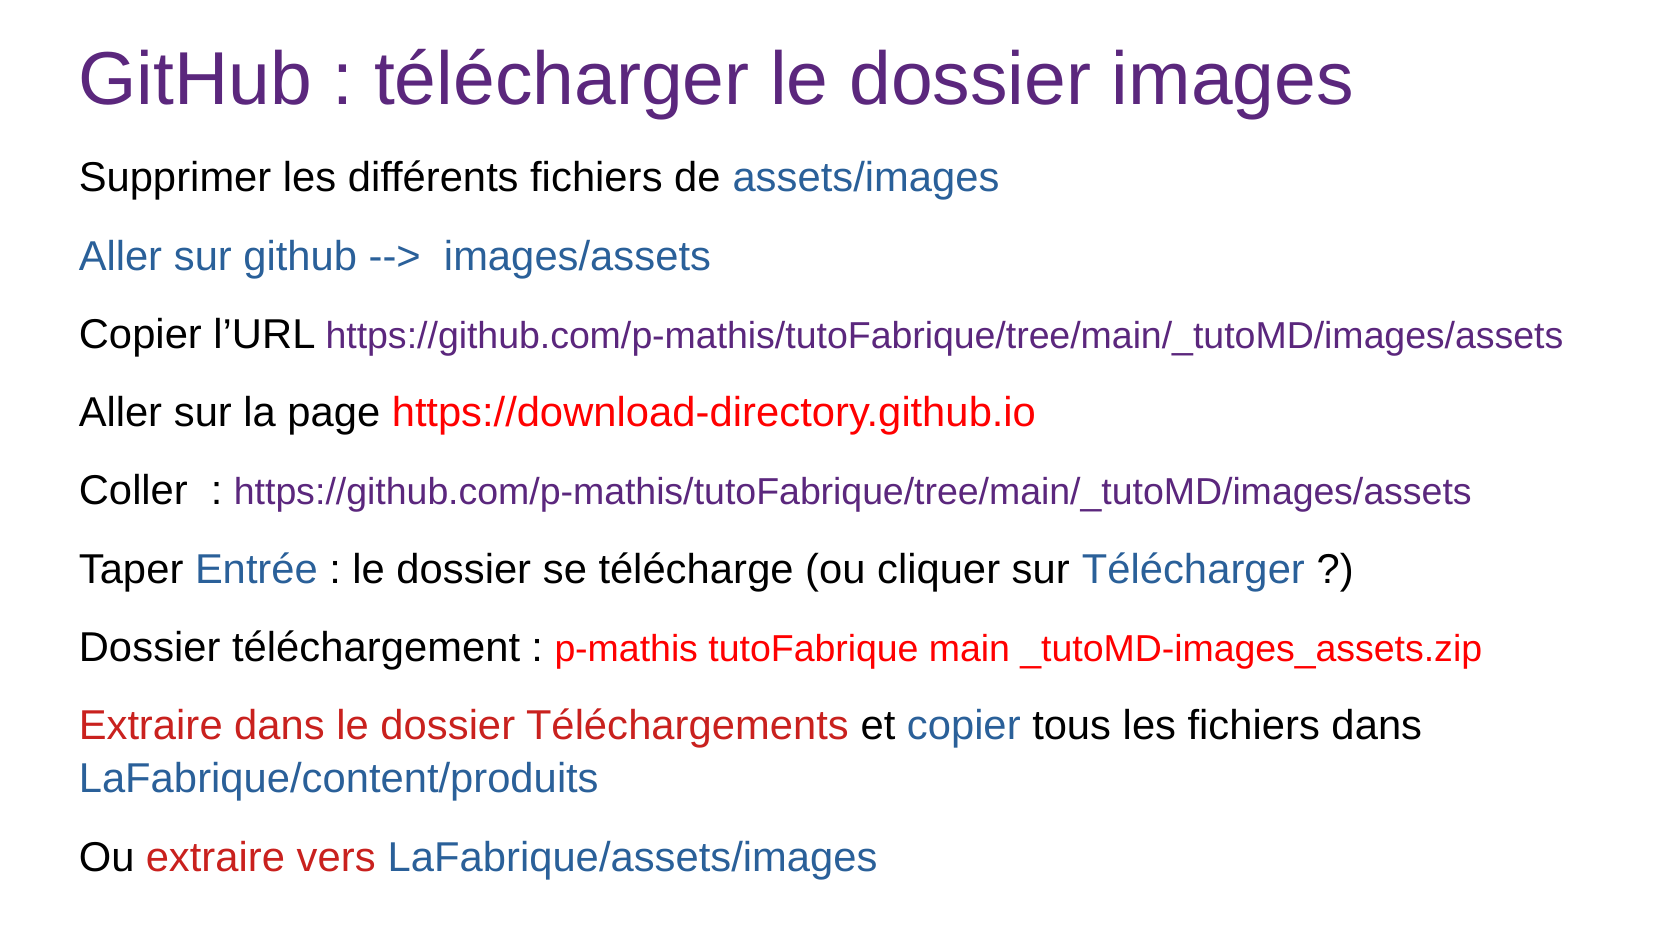

# GitHub : télécharger le dossier images
Supprimer les différents fichiers de assets/images
Aller sur github --> images/assets
Copier l’URL https://github.com/p-mathis/tutoFabrique/tree/main/_tutoMD/images/assets
Aller sur la page https://download-directory.github.io
Coller  : https://github.com/p-mathis/tutoFabrique/tree/main/_tutoMD/images/assets
Taper Entrée : le dossier se télécharge (ou cliquer sur Télécharger ?)
Dossier téléchargement : p-mathis tutoFabrique main _tutoMD-images_assets.zip
Extraire dans le dossier Téléchargements et copier tous les fichiers dans LaFabrique/content/produits
Ou extraire vers LaFabrique/assets/images